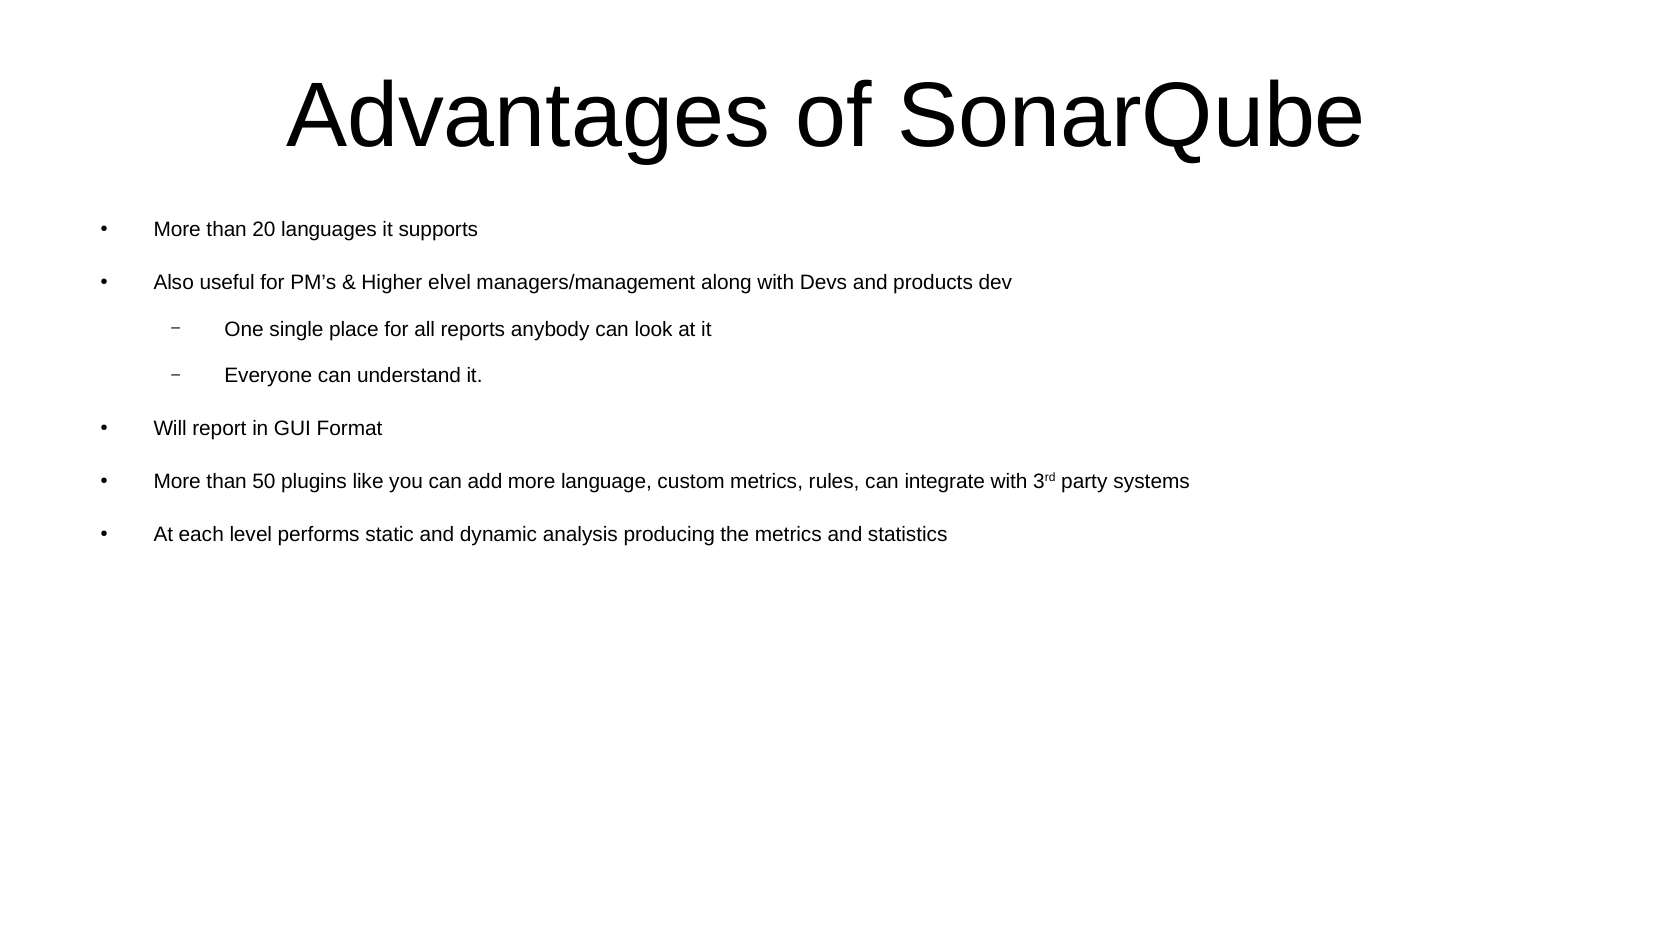

# Advantages of SonarQube
More than 20 languages it supports
Also useful for PM’s & Higher elvel managers/management along with Devs and products dev
One single place for all reports anybody can look at it
Everyone can understand it.
Will report in GUI Format
More than 50 plugins like you can add more language, custom metrics, rules, can integrate with 3rd party systems
At each level performs static and dynamic analysis producing the metrics and statistics